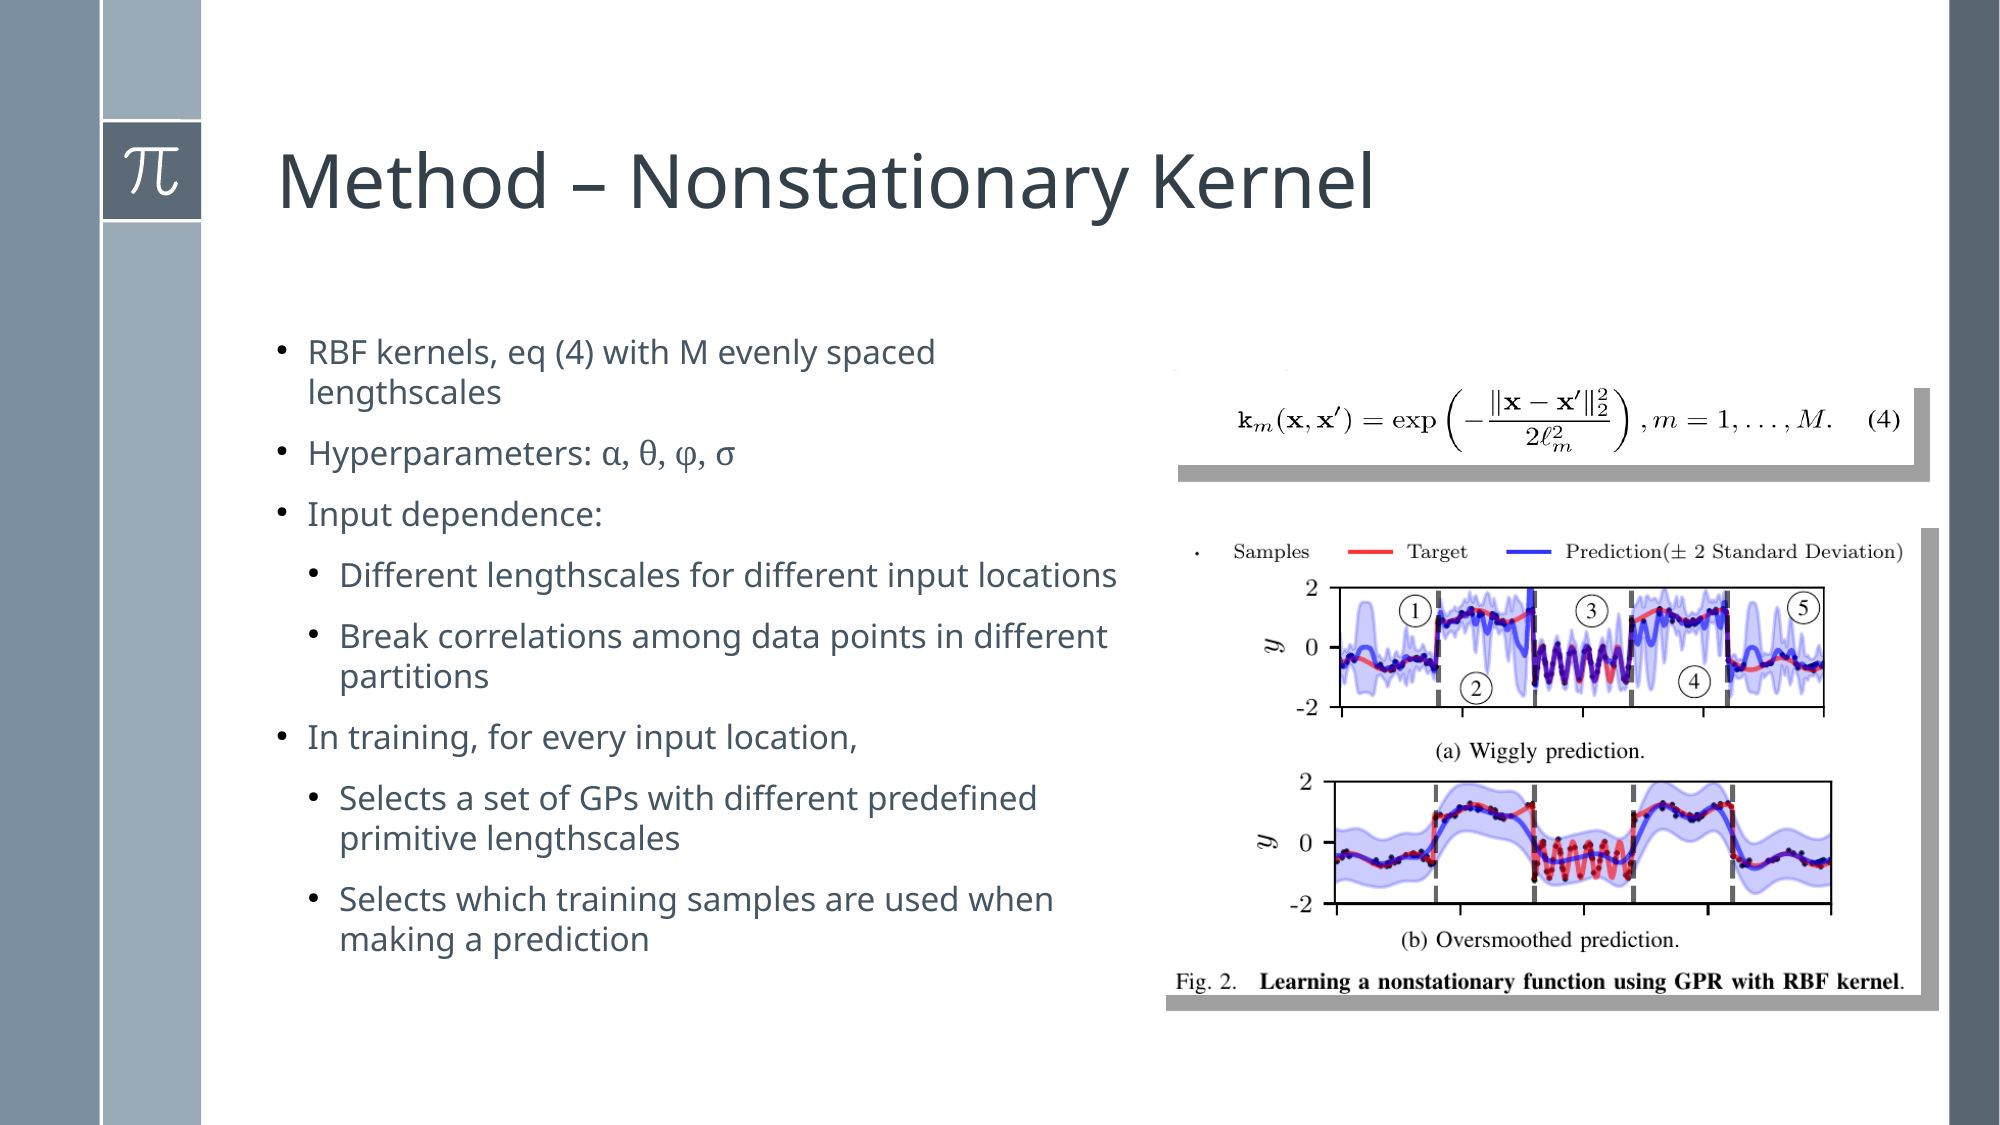

Method – Nonstationary Kernel
RBF kernels, eq (4) with M evenly spaced lengthscales
Hyperparameters: α, θ, φ, σ
Input dependence:
Different lengthscales for different input locations
Break correlations among data points in different partitions
In training, for every input location,
Selects a set of GPs with different predefined primitive lengthscales
Selects which training samples are used when making a prediction